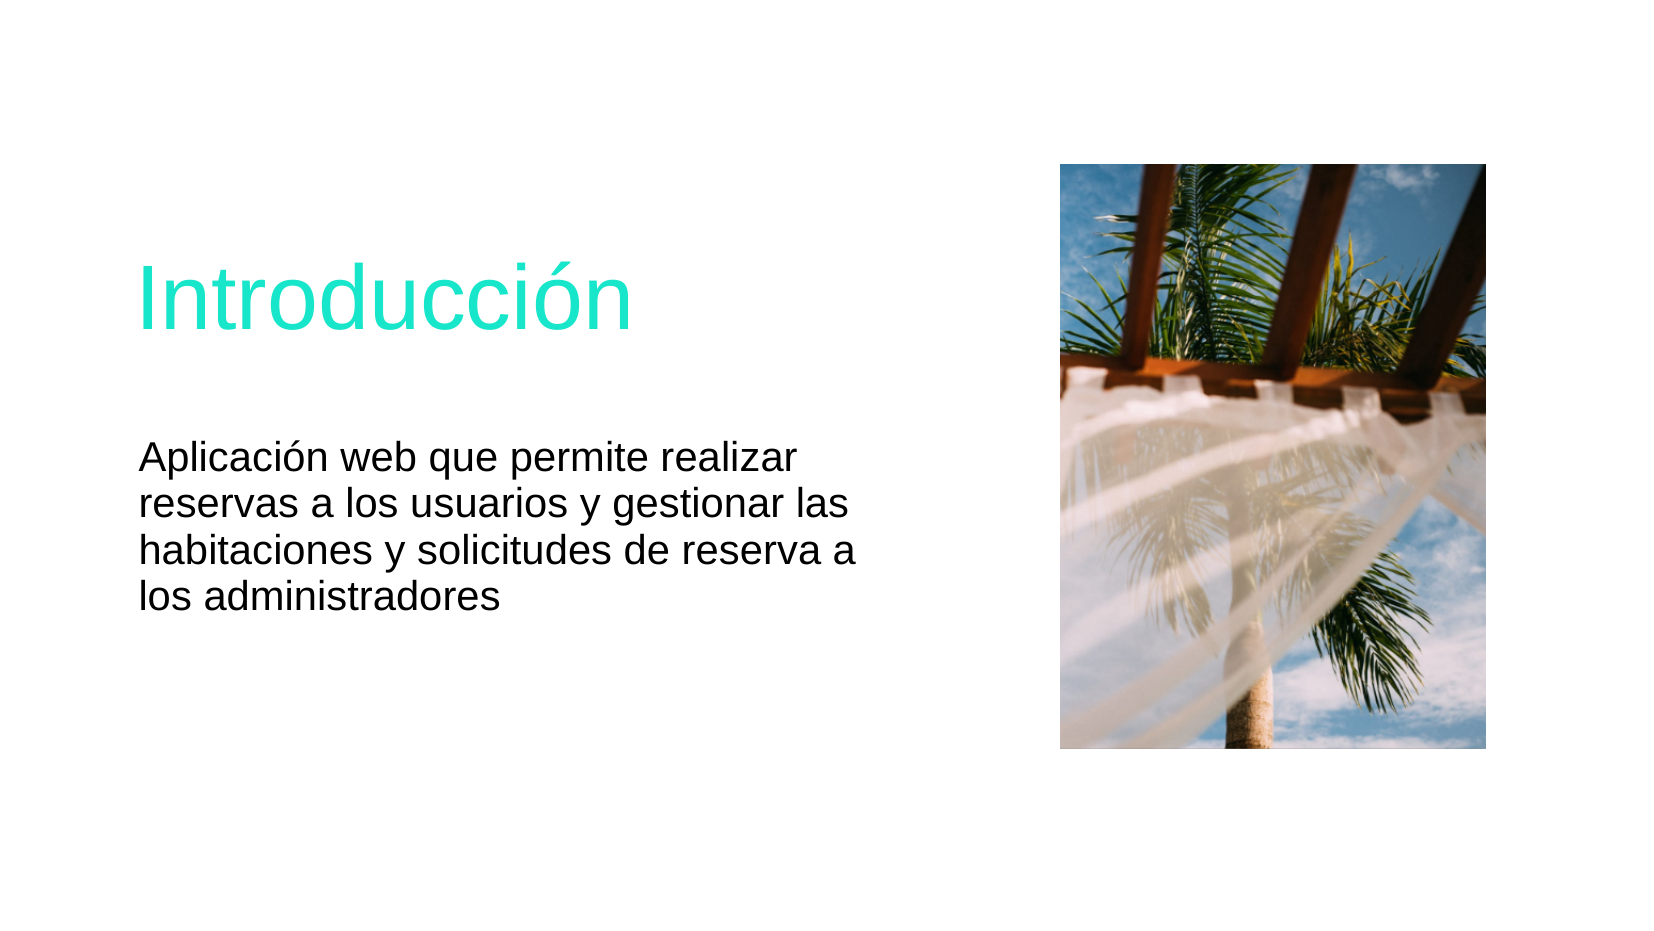

# Introducción
Aplicación web que permite realizar reservas a los usuarios y gestionar las habitaciones y solicitudes de reserva a los administradores